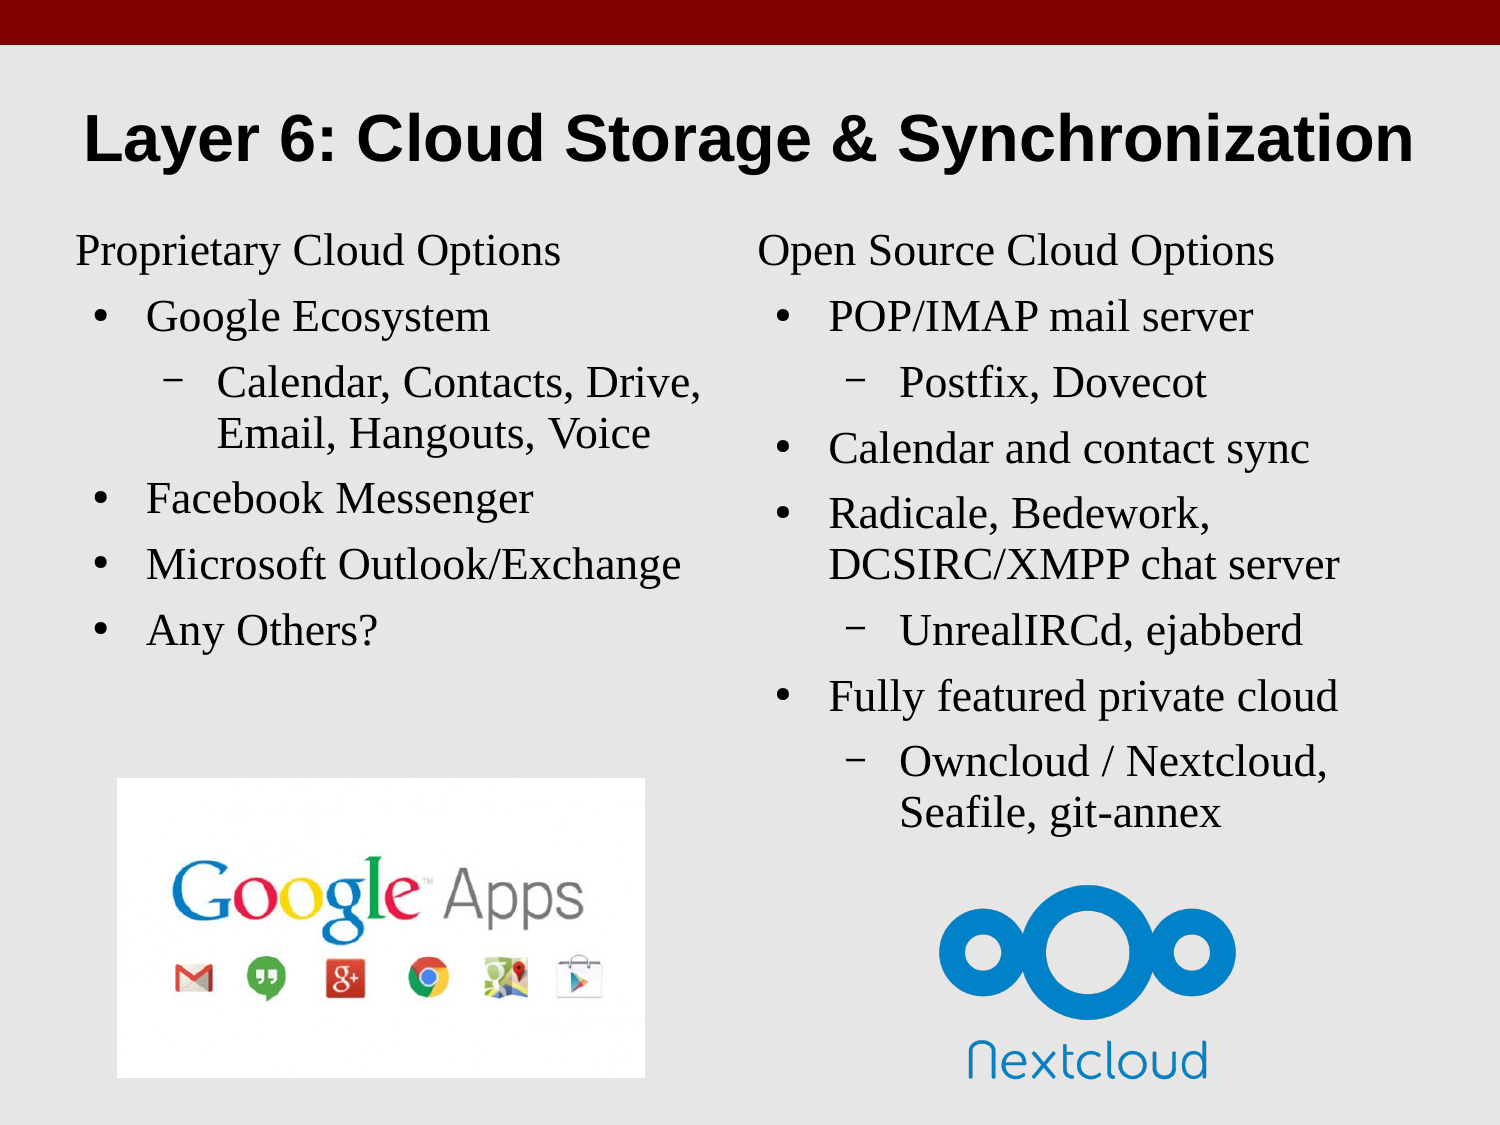

# Layer 6: Cloud Storage & Synchronization
Proprietary Cloud Options
Google Ecosystem
Calendar, Contacts, Drive, Email, Hangouts, Voice
Facebook Messenger
Microsoft Outlook/Exchange
Any Others?
Open Source Cloud Options
POP/IMAP mail server
Postfix, Dovecot
Calendar and contact sync
Radicale, Bedework, DCSIRC/XMPP chat server
UnrealIRCd, ejabberd
Fully featured private cloud
Owncloud / Nextcloud,
Seafile, git-annex